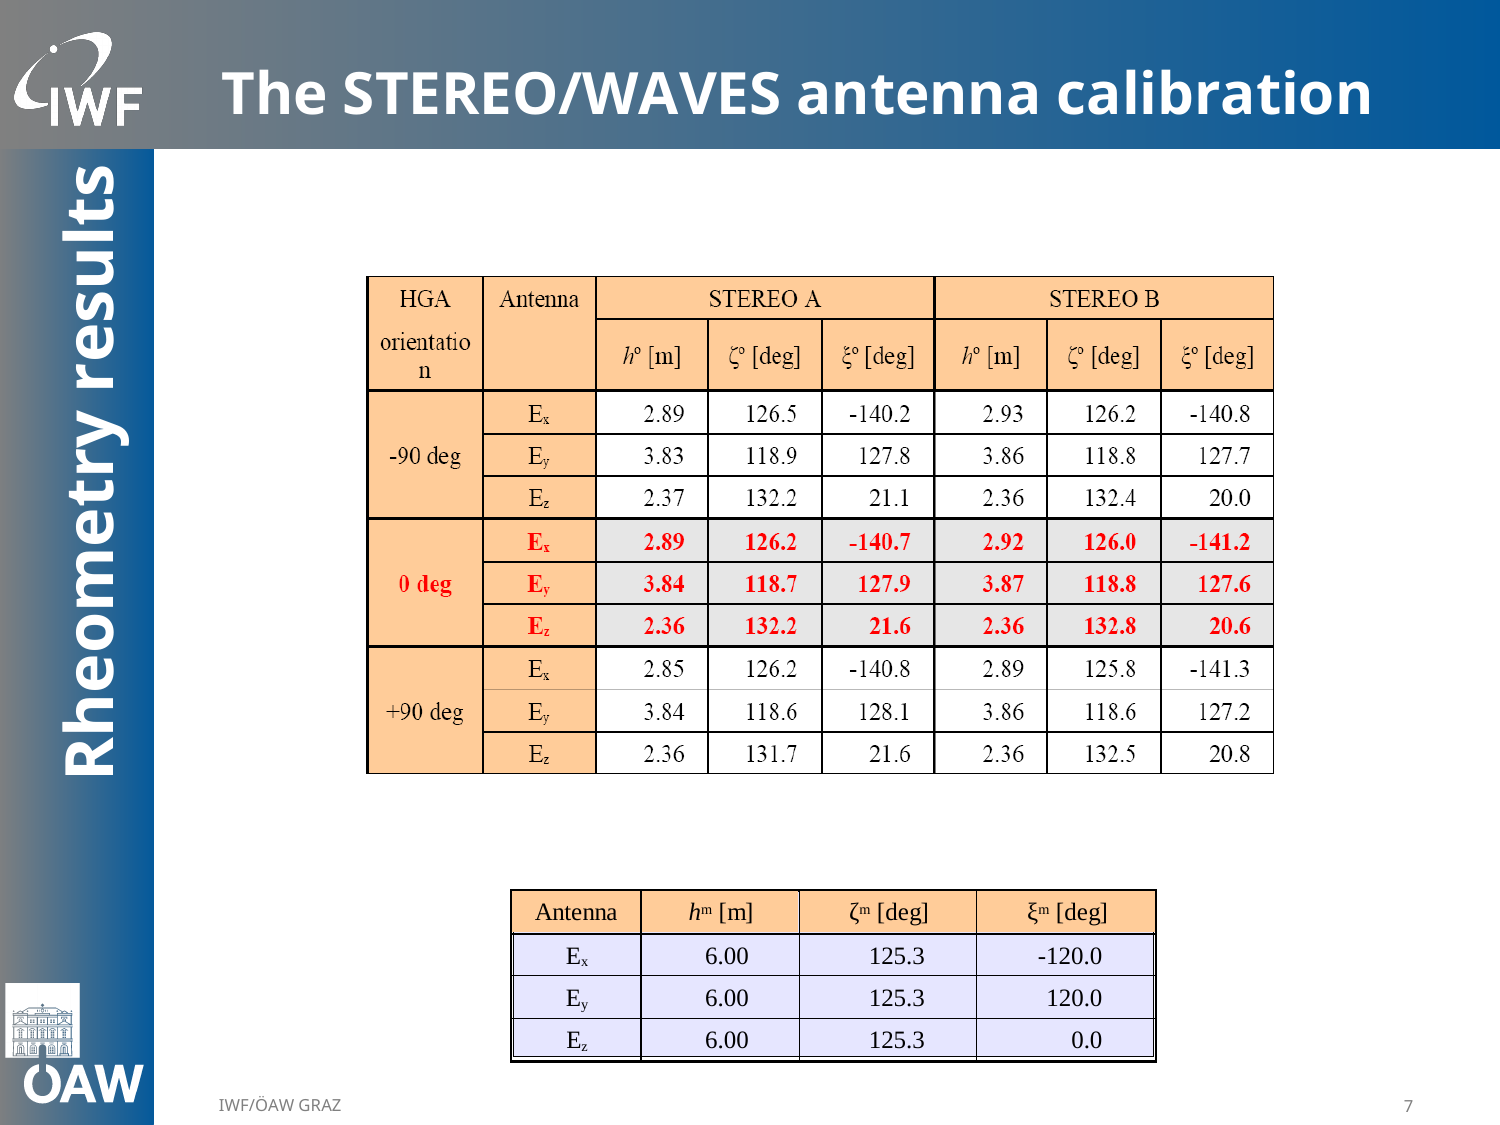

# The STEREO/WAVES antenna calibration
Rheometry results
IWF/ÖAW GRAZ
7